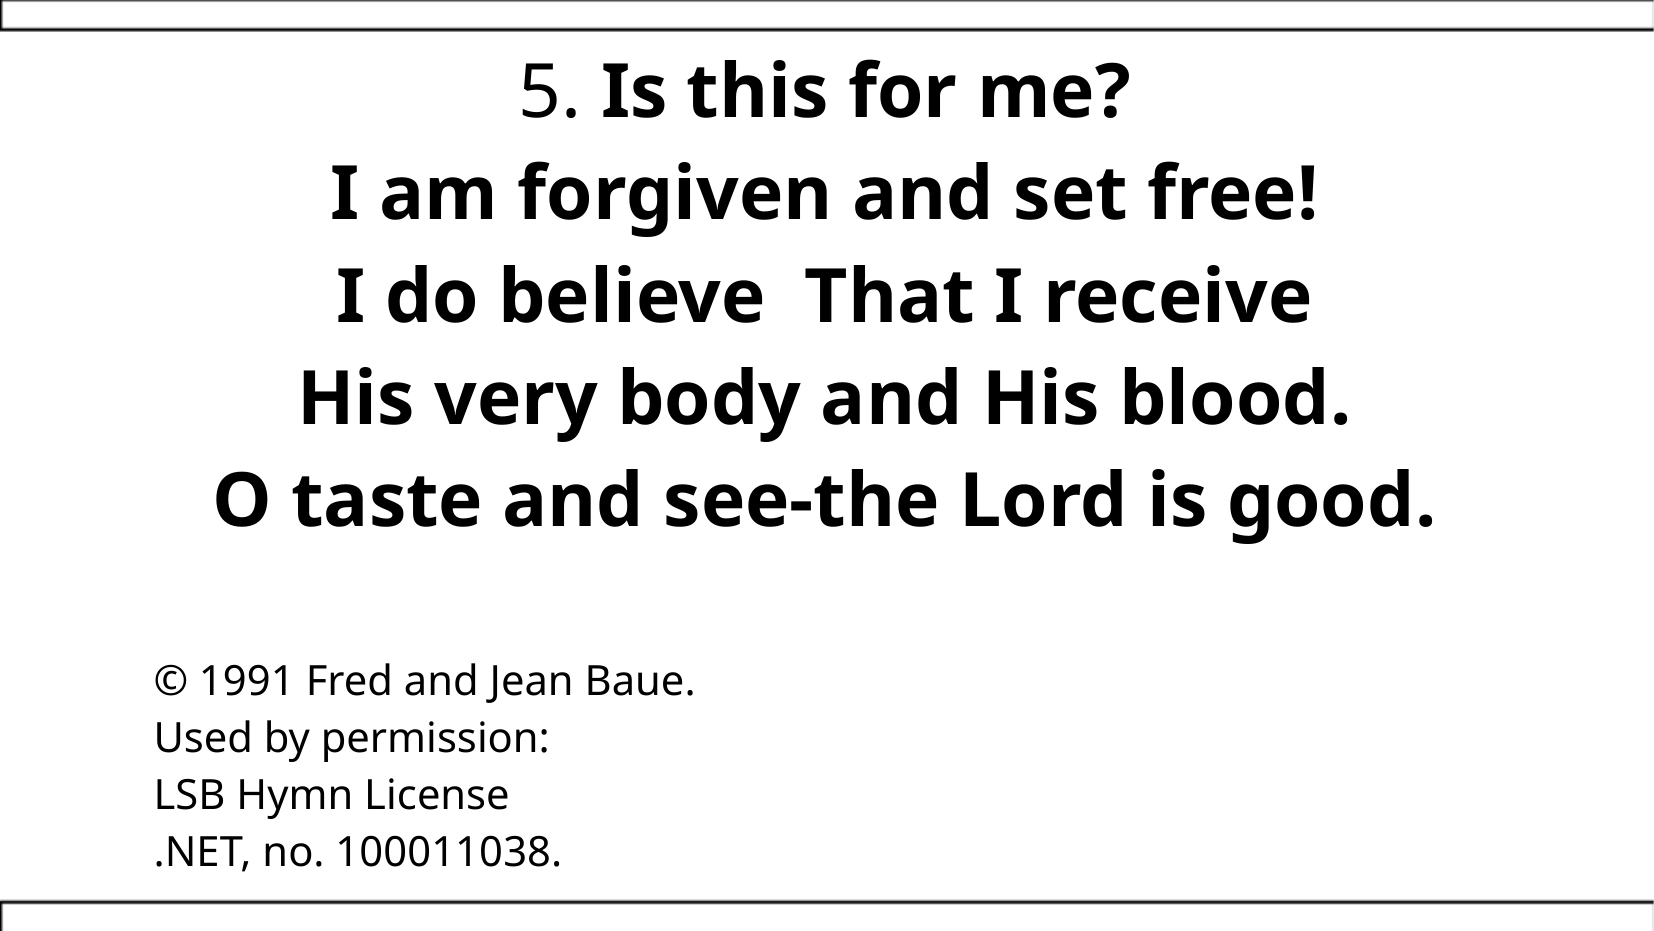

5. Is this for me?
I am forgiven and set free!
I do believe That I receive
His very body and His blood.
O taste and see-the Lord is good.
© 1991 Fred and Jean Baue.
Used by permission:
LSB Hymn License
.NET, no. 100011038.